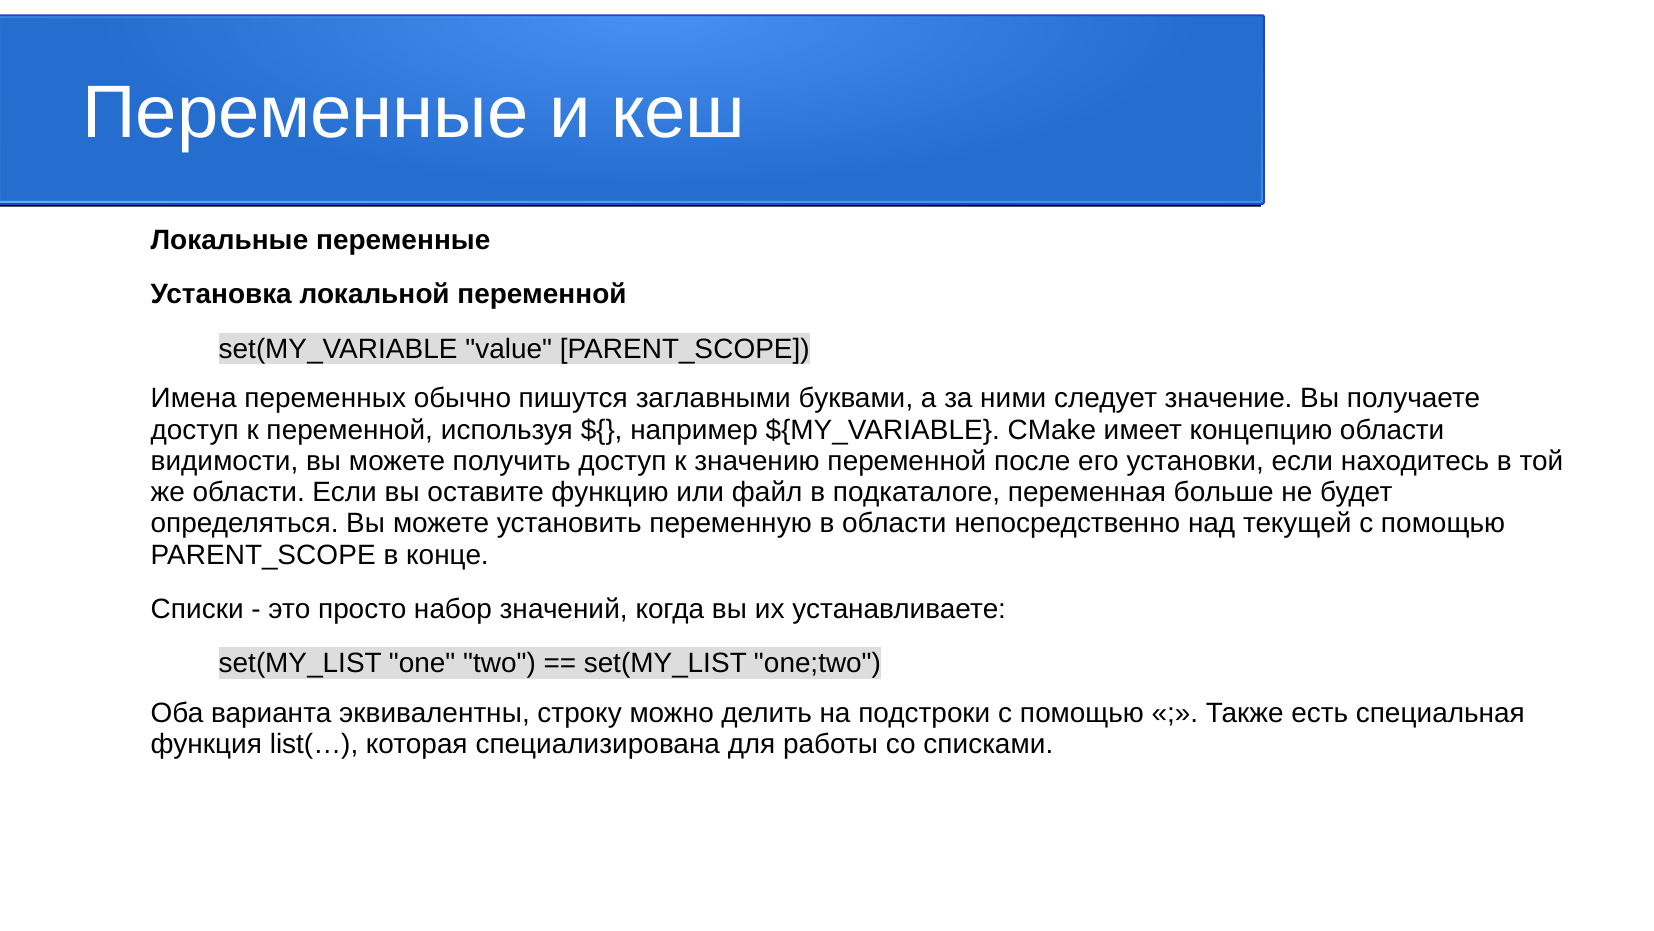

# Переменные и кеш
Локальные переменные
Установка локальной переменной
set(MY_VARIABLE "value" [PARENT_SCOPE])
Имена переменных обычно пишутся заглавными буквами, а за ними следует значение. Вы получаете доступ к переменной, используя ${}, например ${MY_VARIABLE}. CMake имеет концепцию области видимости, вы можете получить доступ к значению переменной после его установки, если находитесь в той же области. Если вы оставите функцию или файл в подкаталоге, переменная больше не будет определяться. Вы можете установить переменную в области непосредственно над текущей с помощью PARENT_SCOPE в конце.
Списки - это просто набор значений, когда вы их устанавливаете:
set(MY_LIST "one" "two") == set(MY_LIST "one;two")
Оба варианта эквивалентны, строку можно делить на подстроки с помощью «;». Также есть специальная функция list(…), которая специализирована для работы со списками.